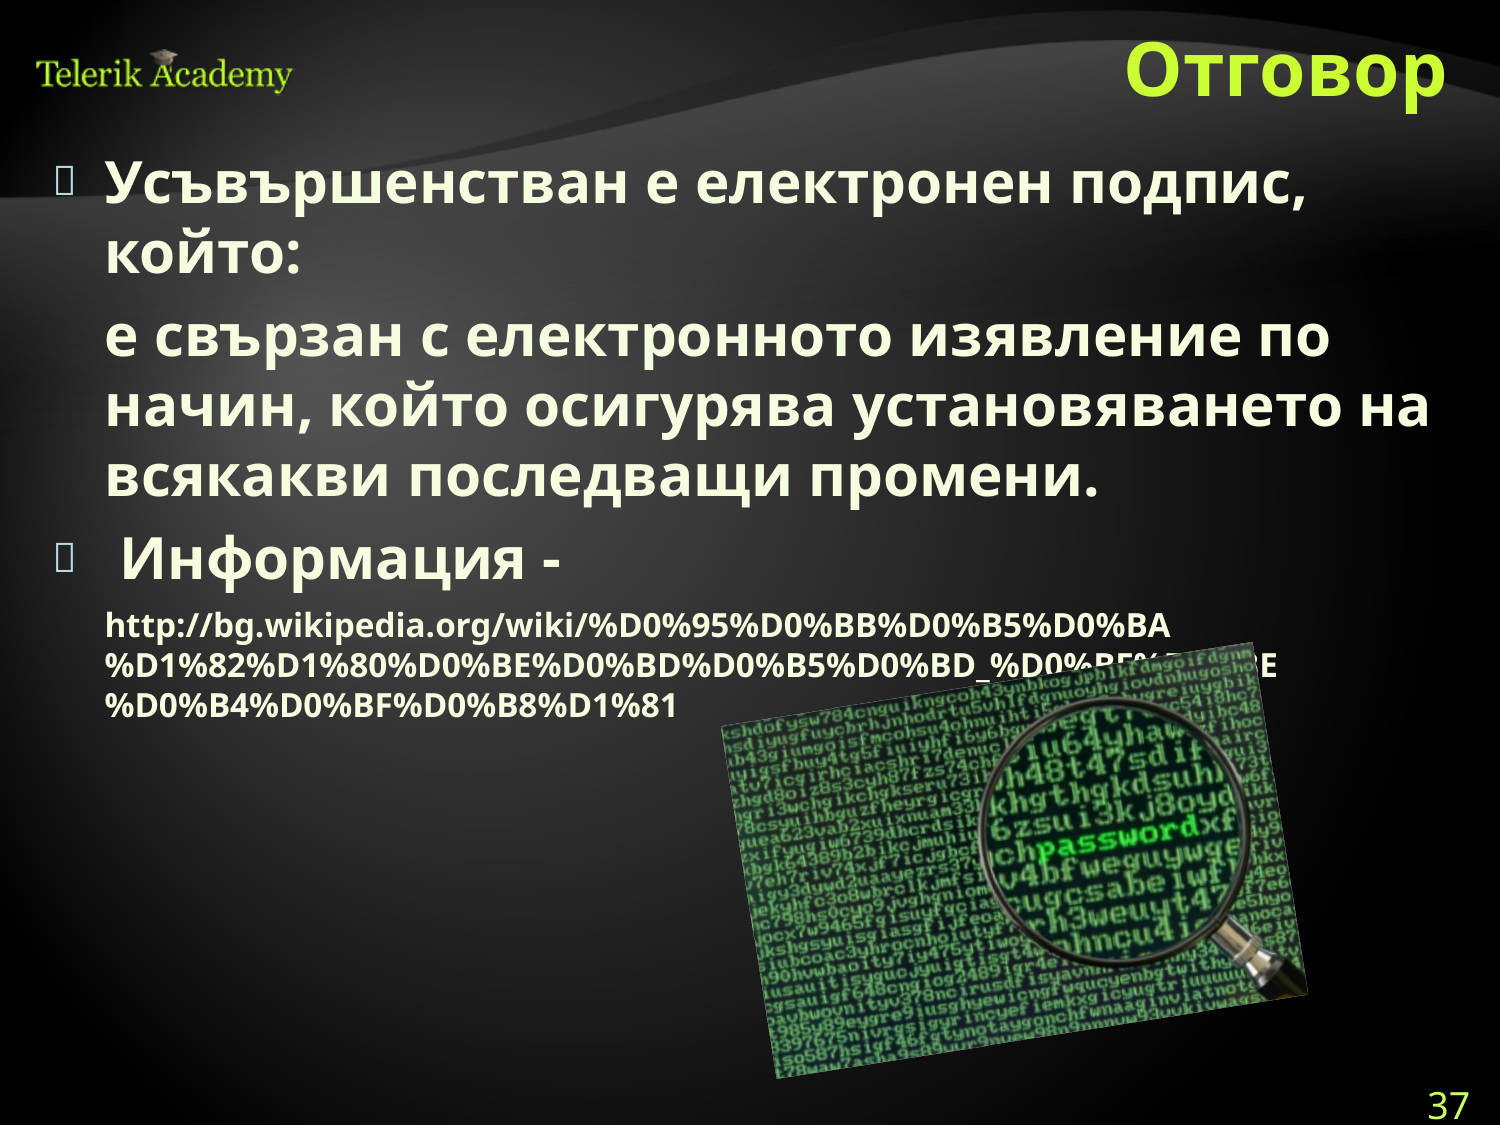

# Отговор
Усъвършенстван е електронен подпис, който:
е свързан с електронното изявление по начин, който осигурява установяването на всякакви последващи промени.
 Информация -
http://bg.wikipedia.org/wiki/%D0%95%D0%BB%D0%B5%D0%BA%D1%82%D1%80%D0%BE%D0%BD%D0%B5%D0%BD_%D0%BF%D0%BE%D0%B4%D0%BF%D0%B8%D1%81